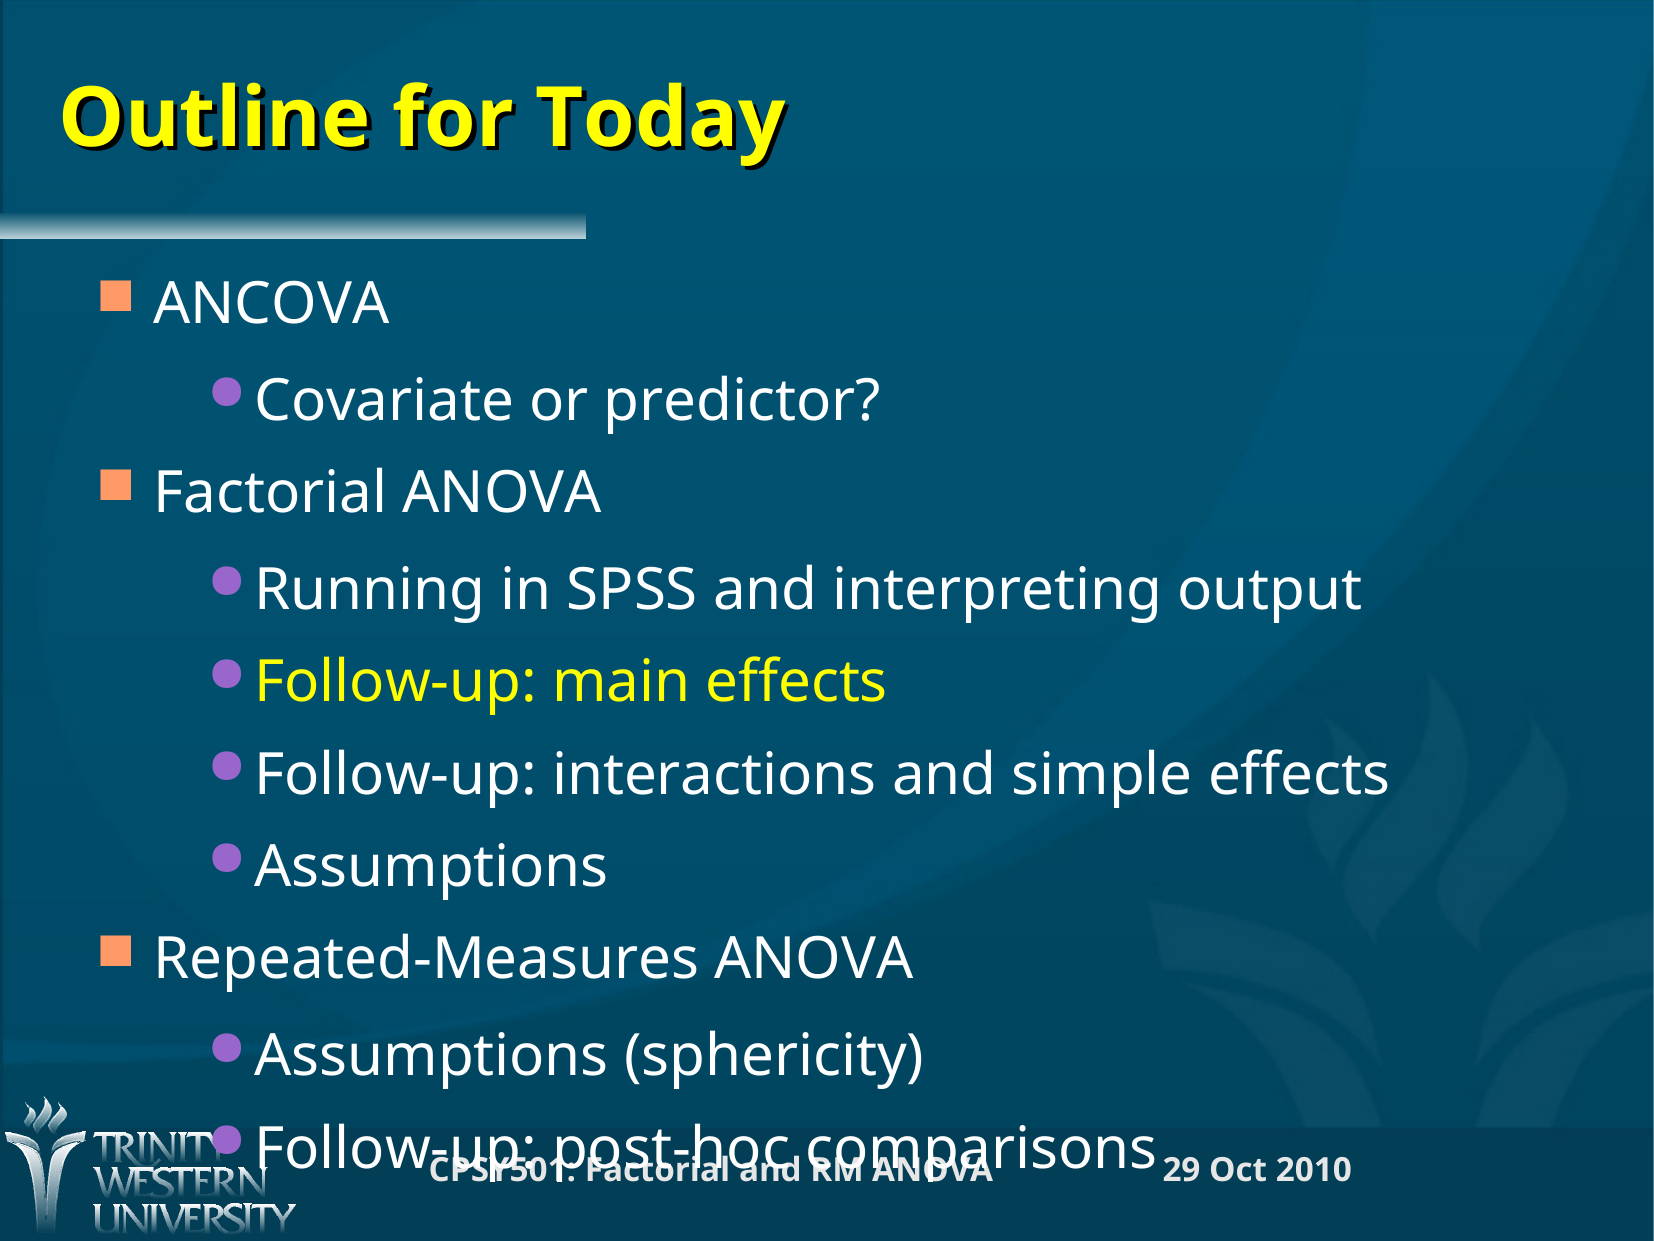

# Outline for Today
ANCOVA
Covariate or predictor?
Factorial ANOVA
Running in SPSS and interpreting output
Follow-up: main effects
Follow-up: interactions and simple effects
Assumptions
Repeated-Measures ANOVA
Assumptions (sphericity)
Follow-up: post-hoc comparisons
CPSY501: Factorial and RM ANOVA
29 Oct 2010